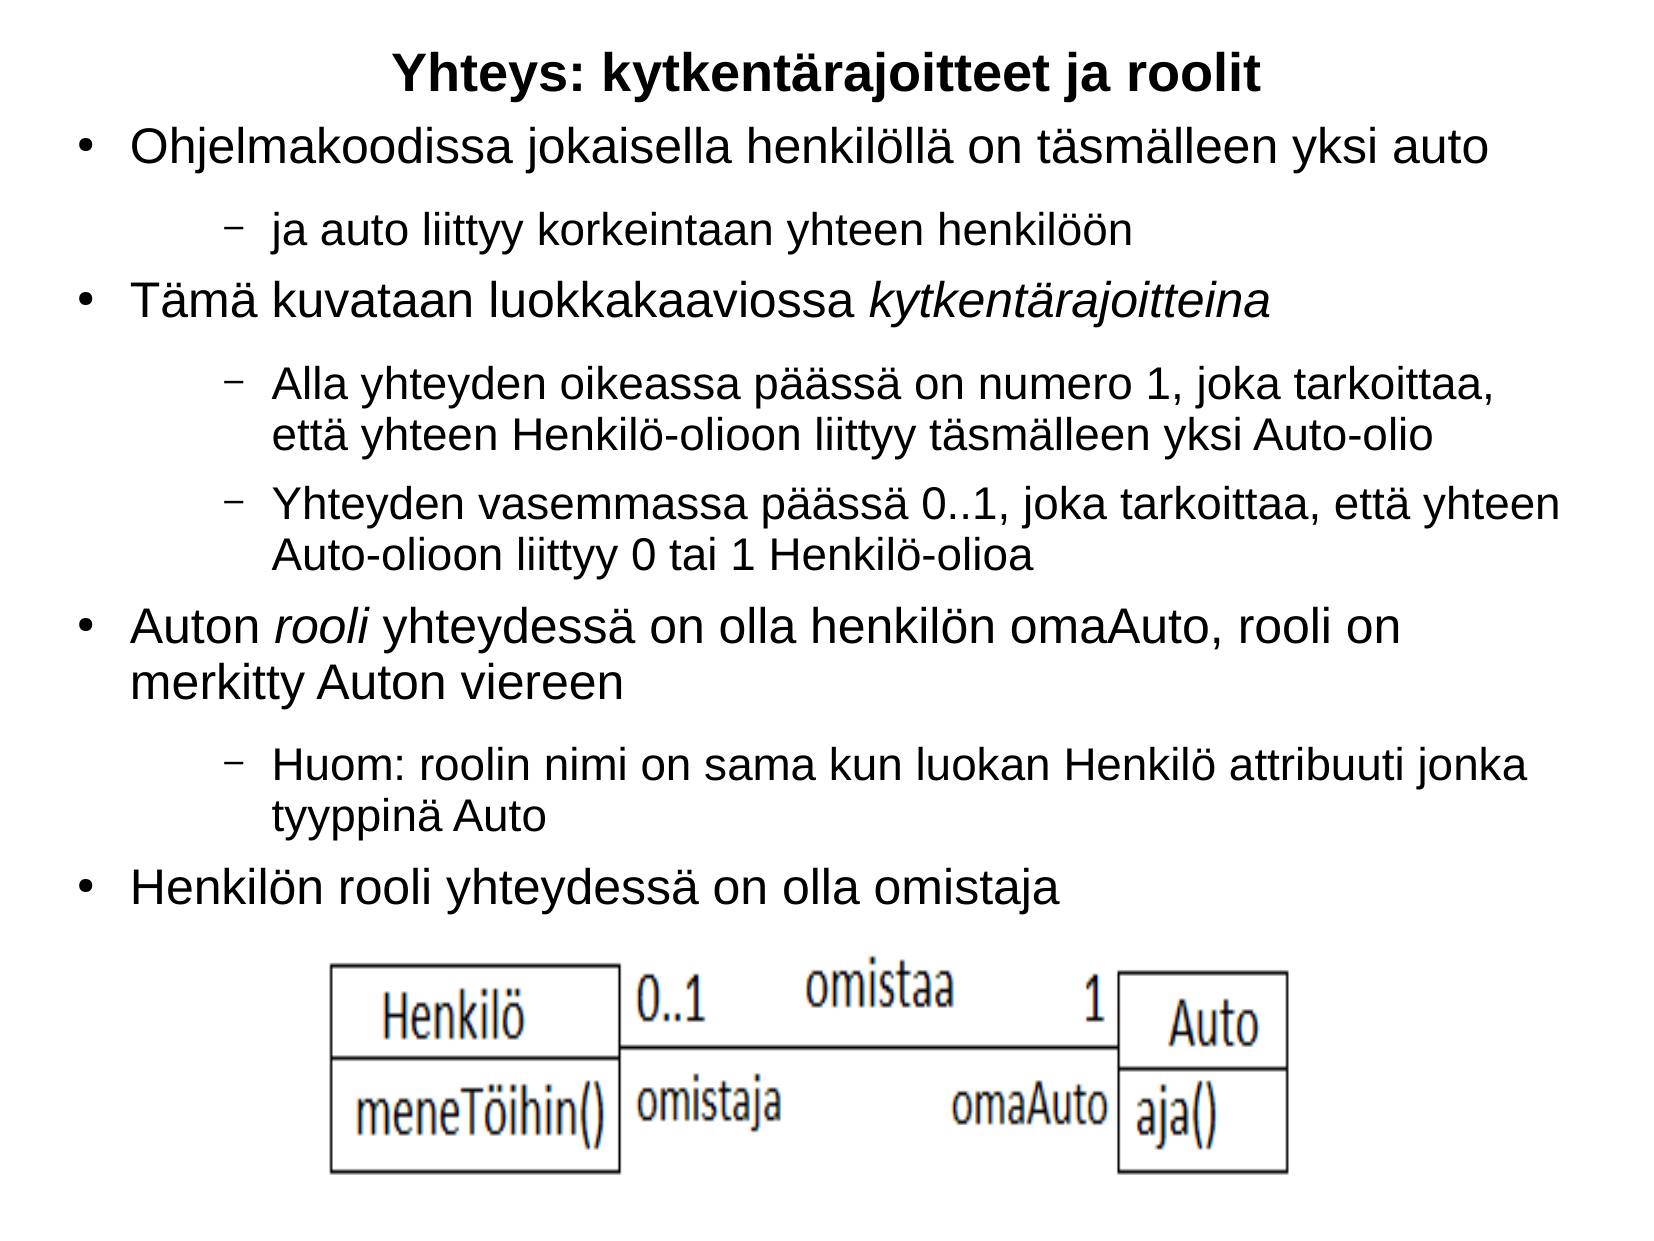

# Yhteys: kytkentärajoitteet ja roolit
Ohjelmakoodissa jokaisella henkilöllä on täsmälleen yksi auto
ja auto liittyy korkeintaan yhteen henkilöön
Tämä kuvataan luokkakaaviossa kytkentärajoitteina
Alla yhteyden oikeassa päässä on numero 1, joka tarkoittaa, että yhteen Henkilö-olioon liittyy täsmälleen yksi Auto-olio
Yhteyden vasemmassa päässä 0..1, joka tarkoittaa, että yhteen Auto-olioon liittyy 0 tai 1 Henkilö-olioa
Auton rooli yhteydessä on olla henkilön omaAuto, rooli on merkitty Auton viereen
Huom: roolin nimi on sama kun luokan Henkilö attribuuti jonka tyyppinä Auto
Henkilön rooli yhteydessä on olla omistaja